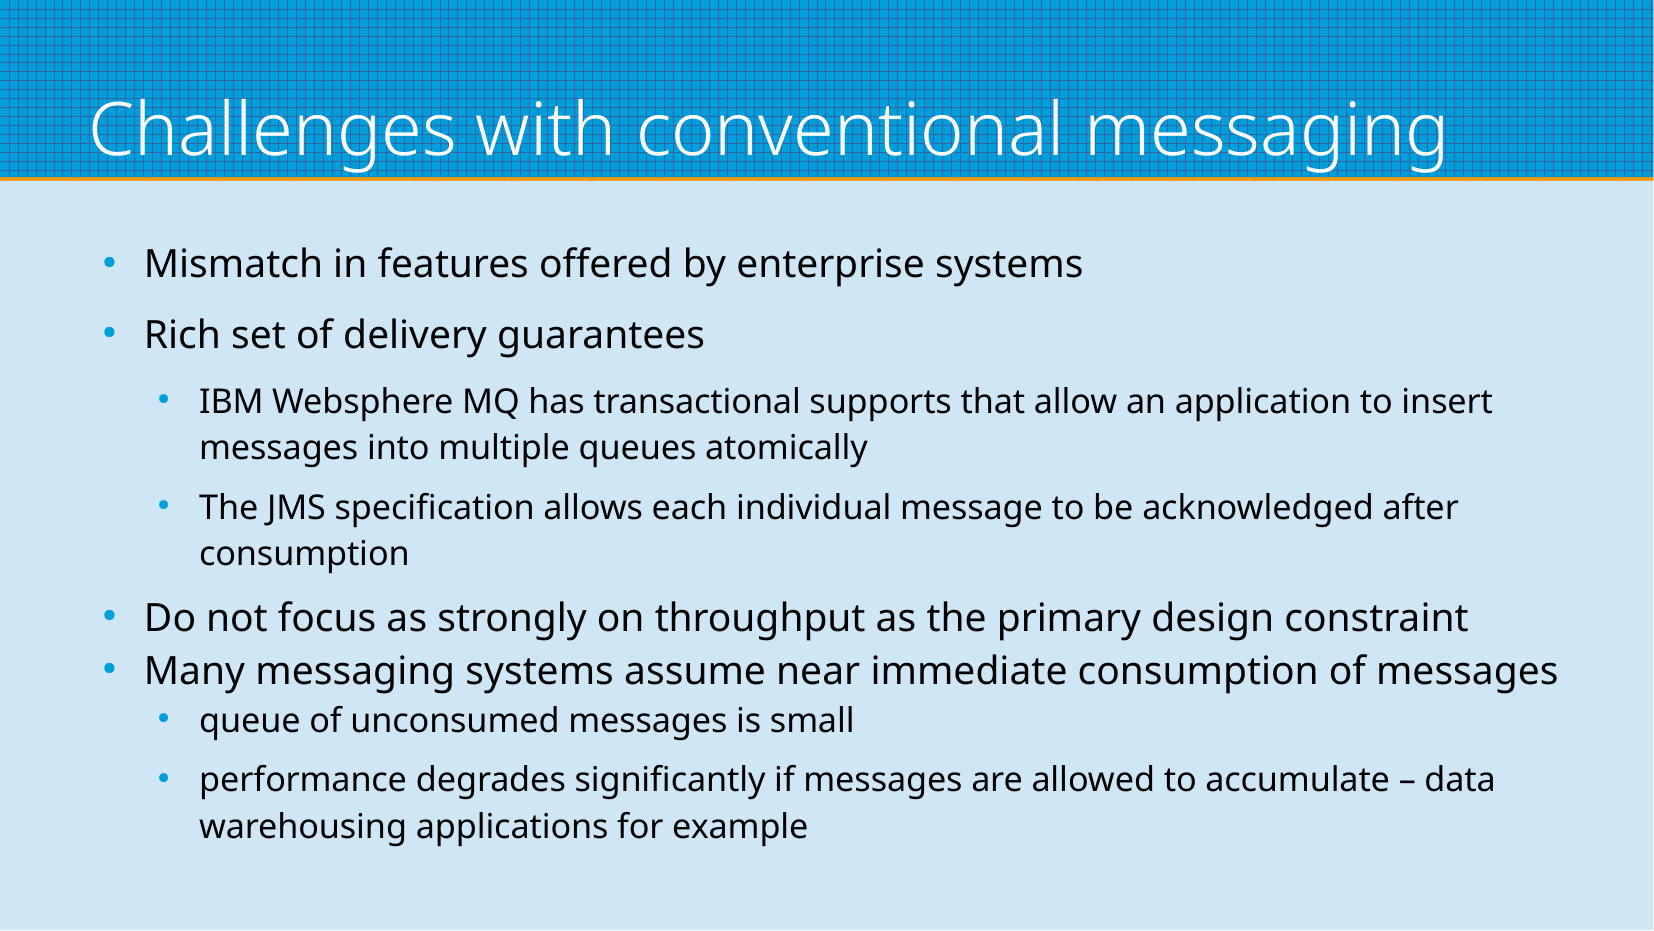

# Challenges with conventional messaging
Mismatch in features offered by enterprise systems
Rich set of delivery guarantees
IBM Websphere MQ has transactional supports that allow an application to insert messages into multiple queues atomically
The JMS specification allows each individual message to be acknowledged after consumption
Do not focus as strongly on throughput as the primary design constraint
Many messaging systems assume near immediate consumption of messages
queue of unconsumed messages is small
performance degrades significantly if messages are allowed to accumulate – data warehousing applications for example